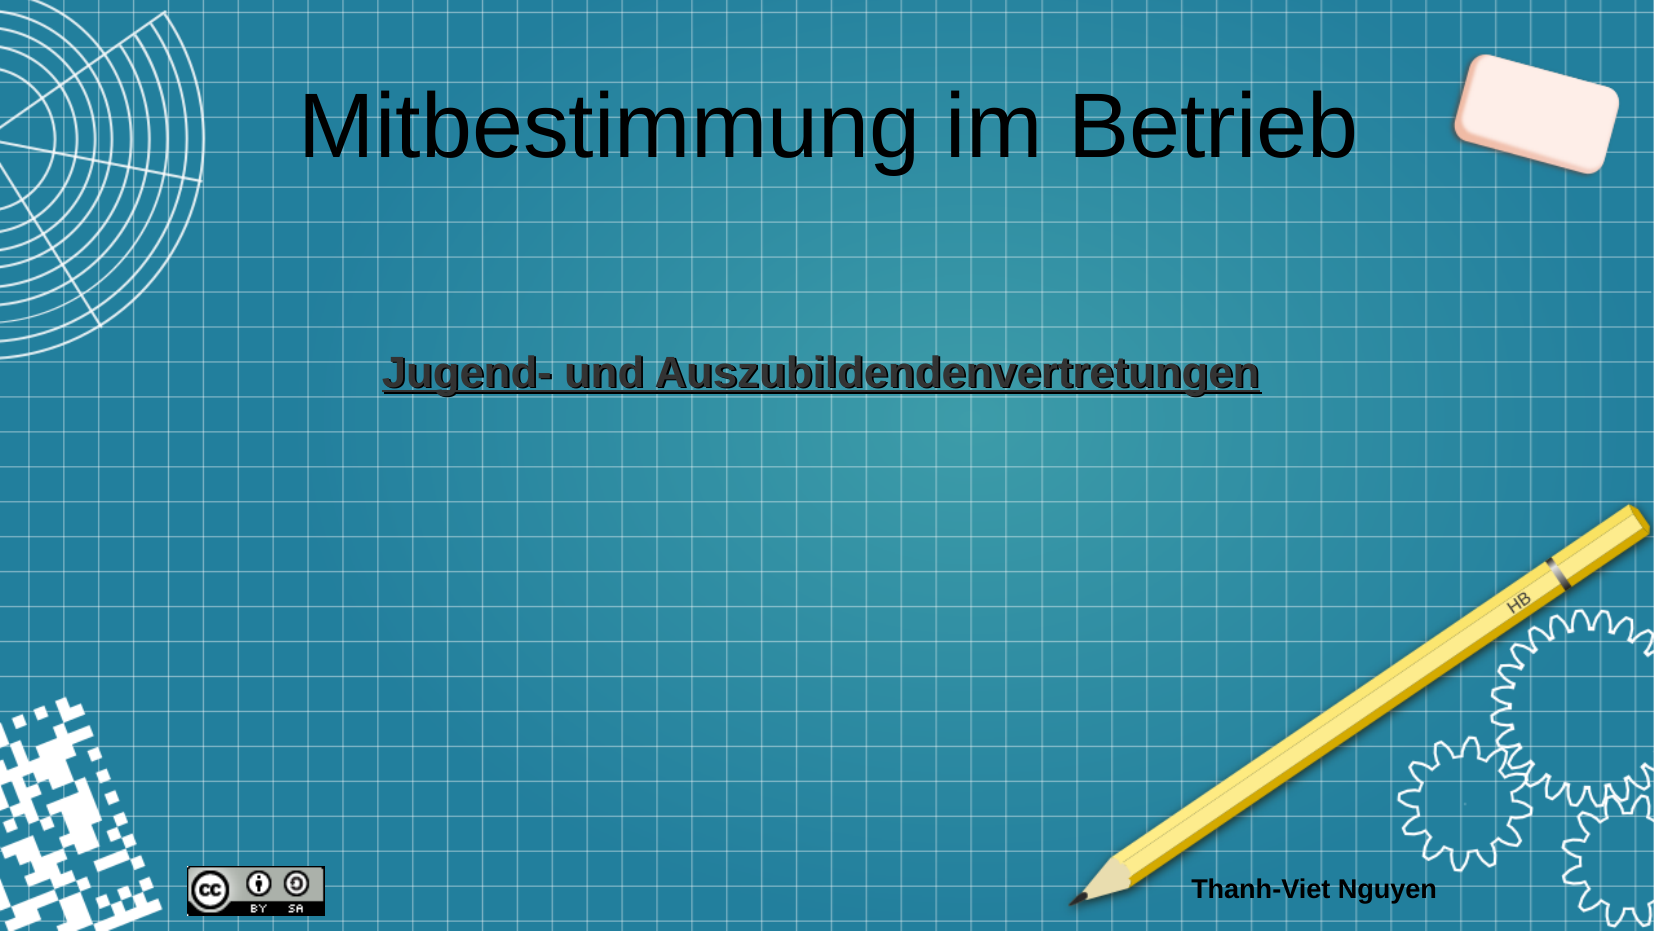

# Mitbestimmung im Betrieb
Jugend- und Auszubildendenvertretungen
Thanh-Viet Nguyen